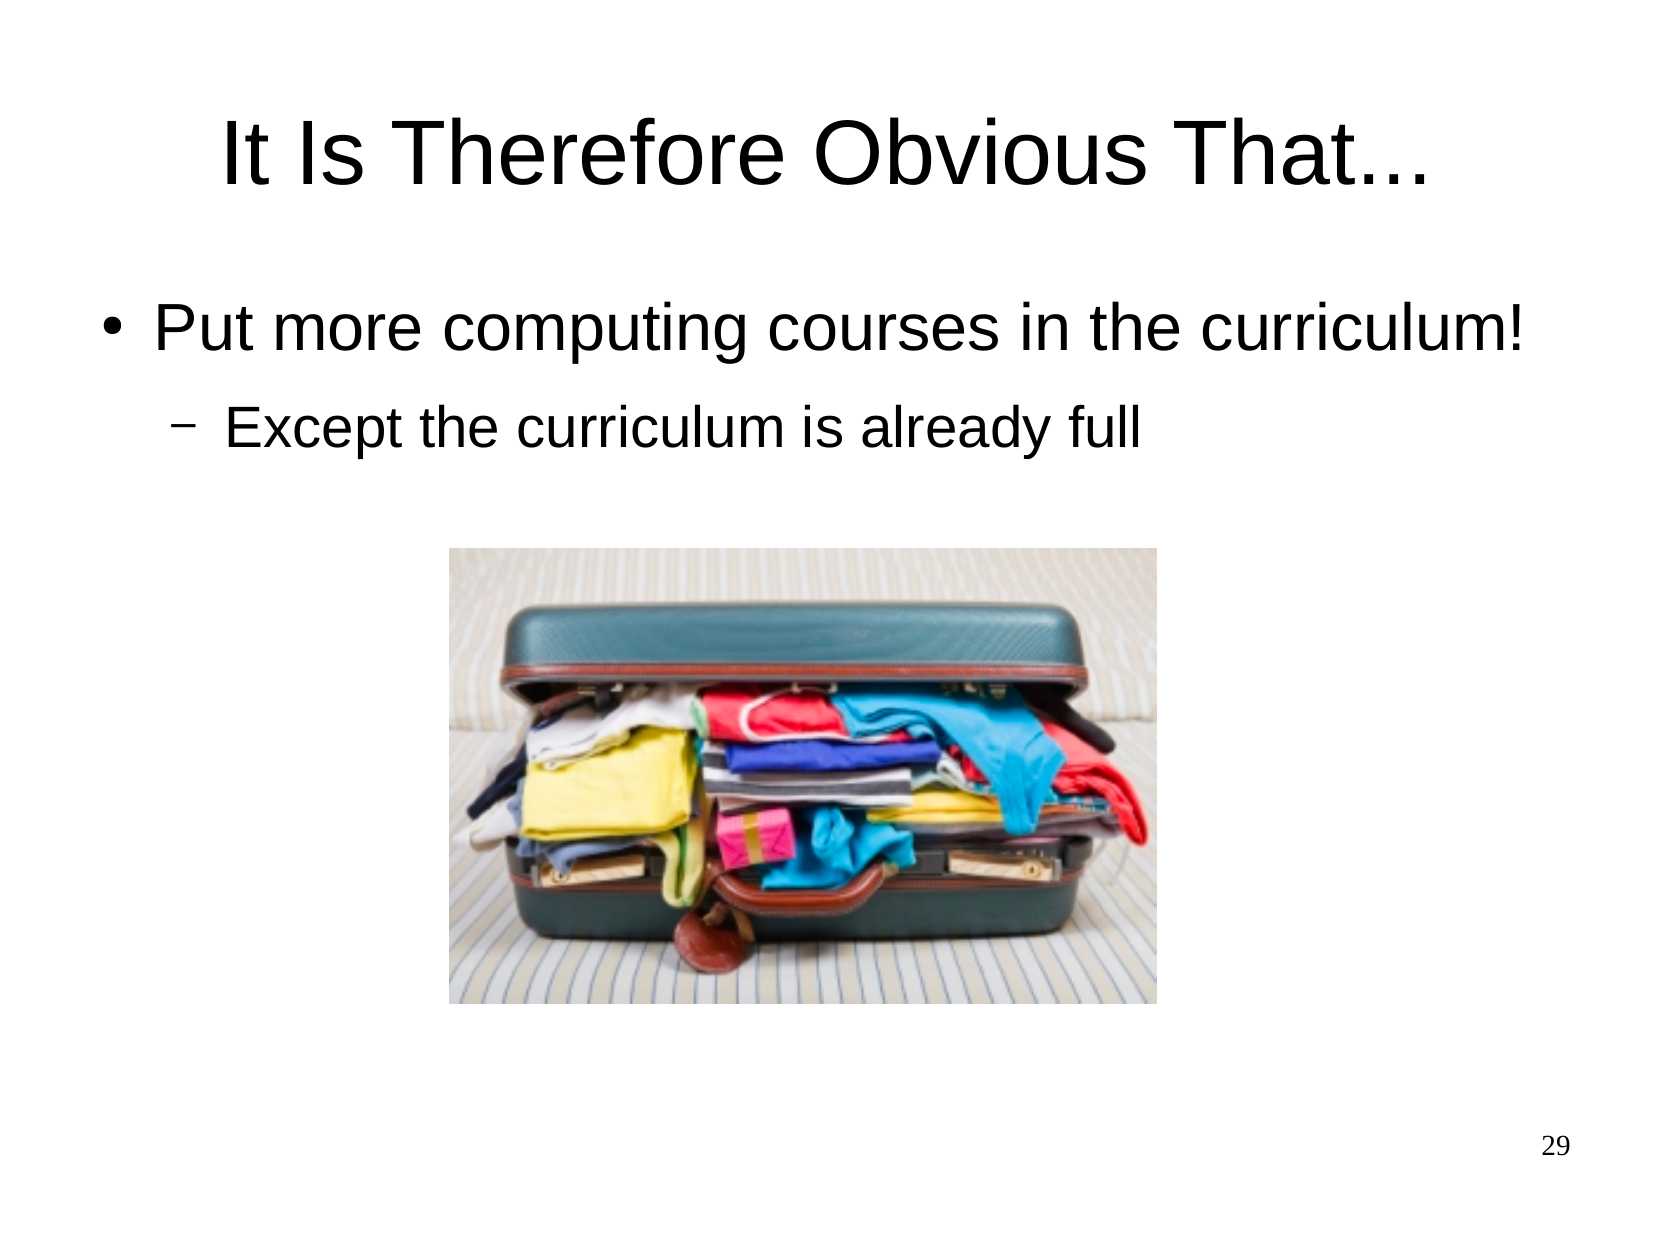

# It Is Therefore Obvious That...
Put more computing courses in the curriculum!
Except the curriculum is already full
29